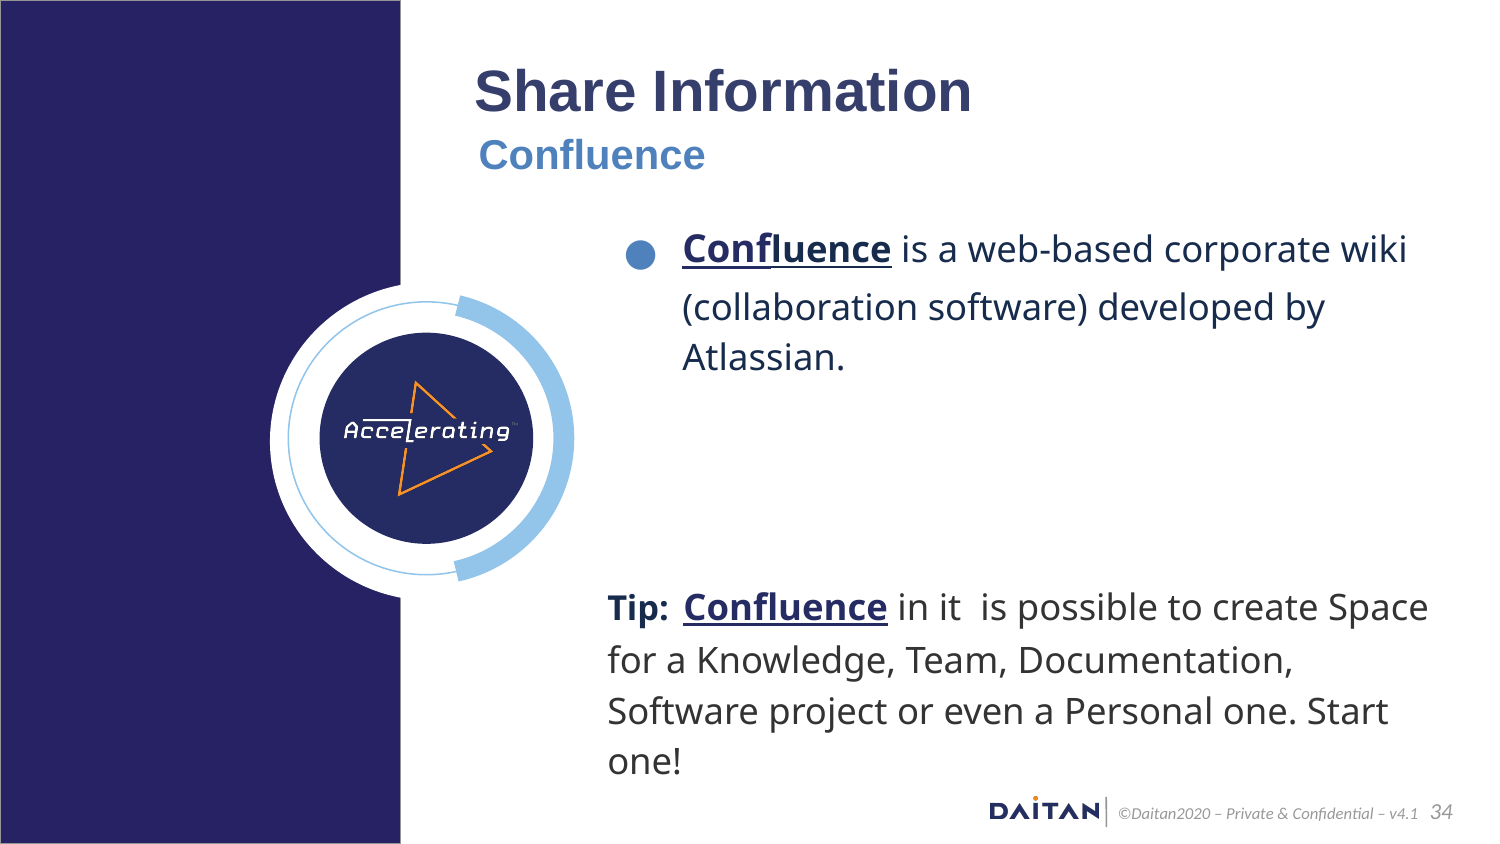

Share Information
Confluence
Confluence is a web-based corporate wiki (collaboration software) developed by Atlassian.
Tip: Confluence in it is possible to create Space for a Knowledge, Team, Documentation, Software project or even a Personal one. Start one!
#